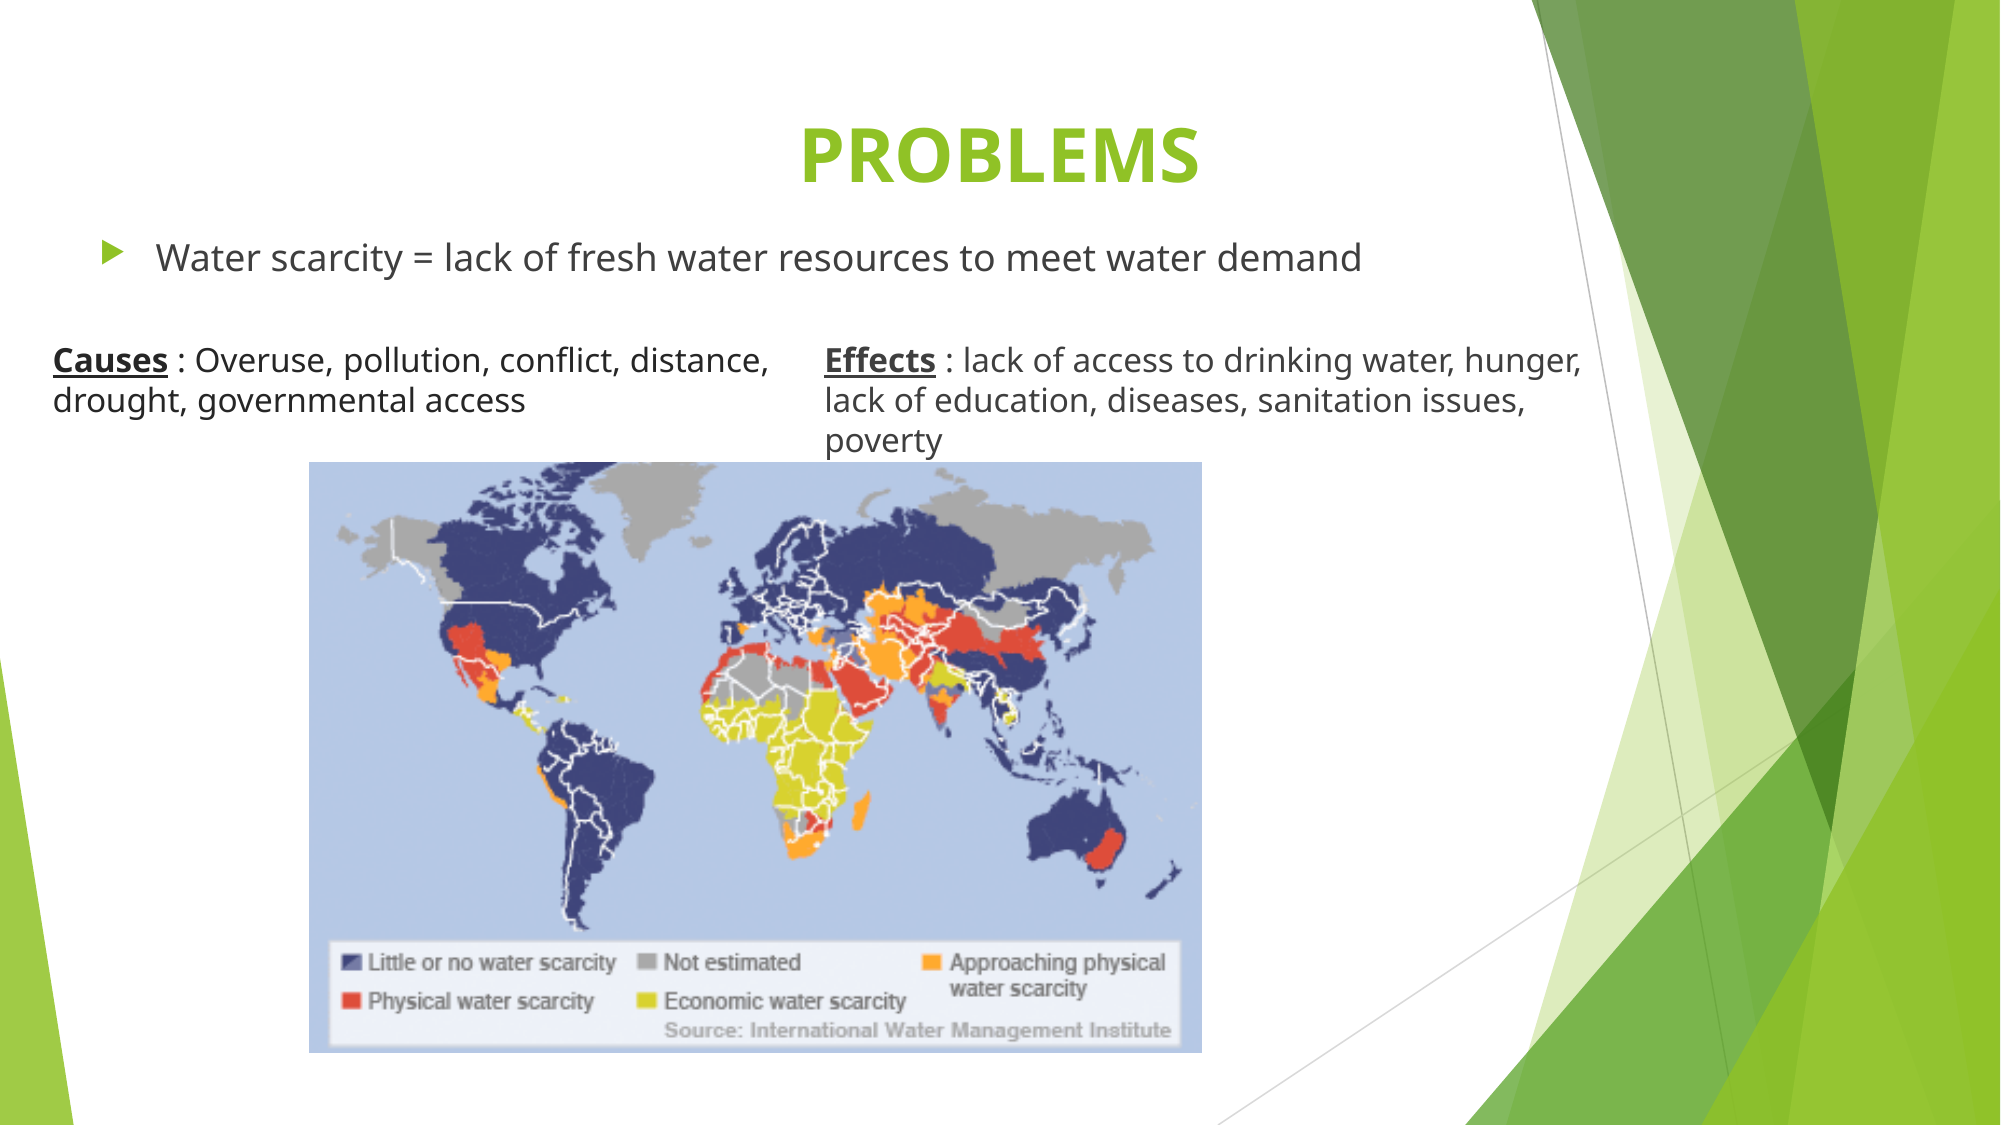

PROBLEMS
# Water scarcity = lack of fresh water resources to meet water demand
​Causes : Overuse, pollution, conflict, distance, drought, governmental access
Effects : lack of access to drinking water, hunger, lack of education, diseases, sanitation issues, poverty